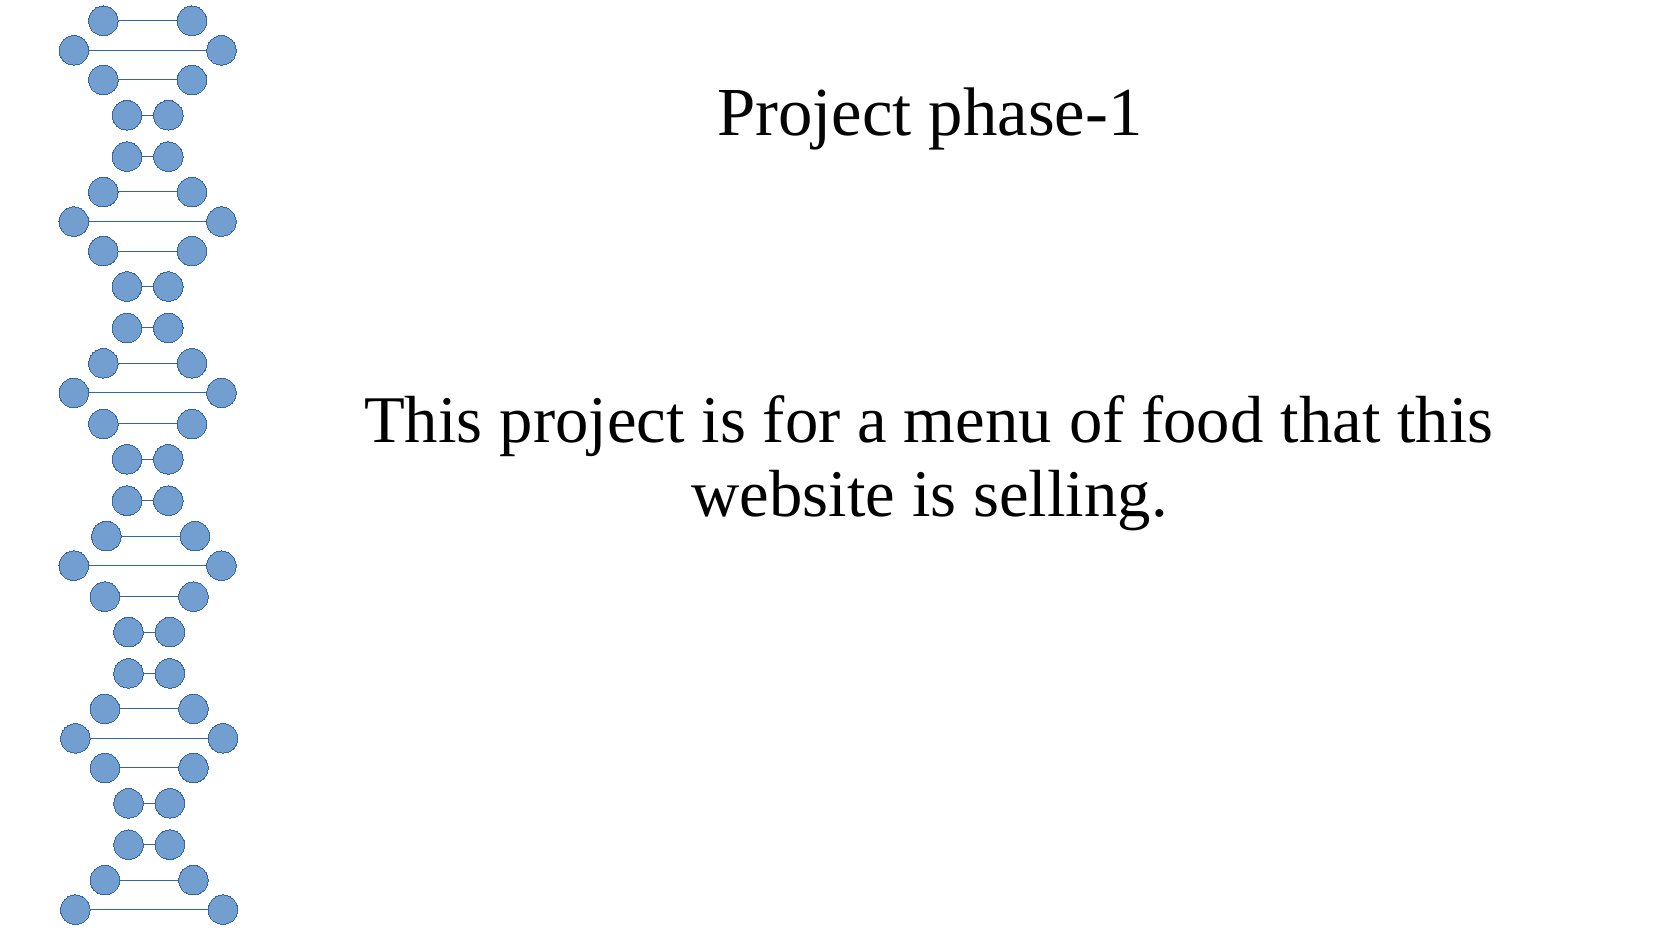

# Project phase-1
This project is for a menu of food that this website is selling.